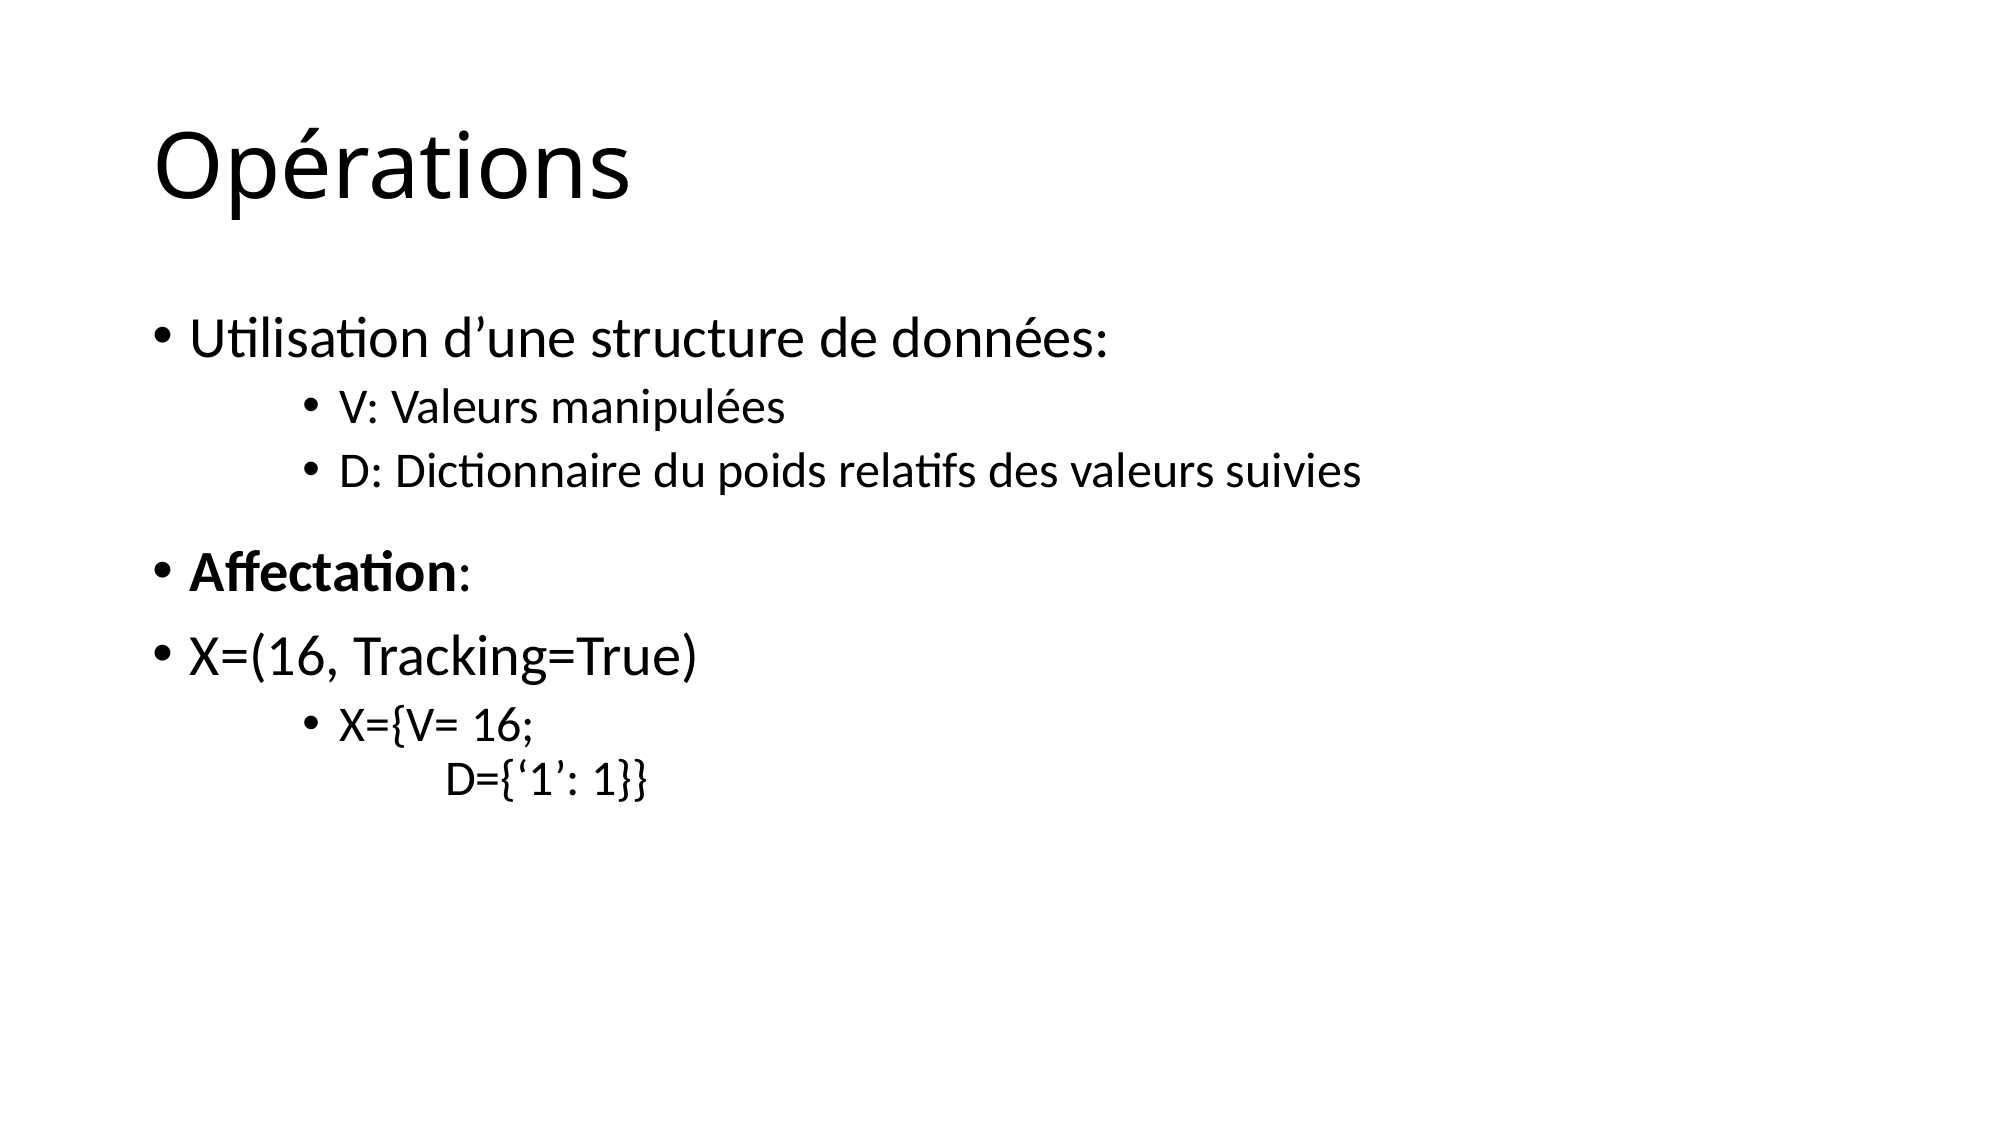

# Opérations
Utilisation d’une structure de données:
V: Valeurs manipulées
D: Dictionnaire du poids relatifs des valeurs suivies
Affectation:
X=(16, Tracking=True)
X={V= 16;
 D={‘1’: 1}}